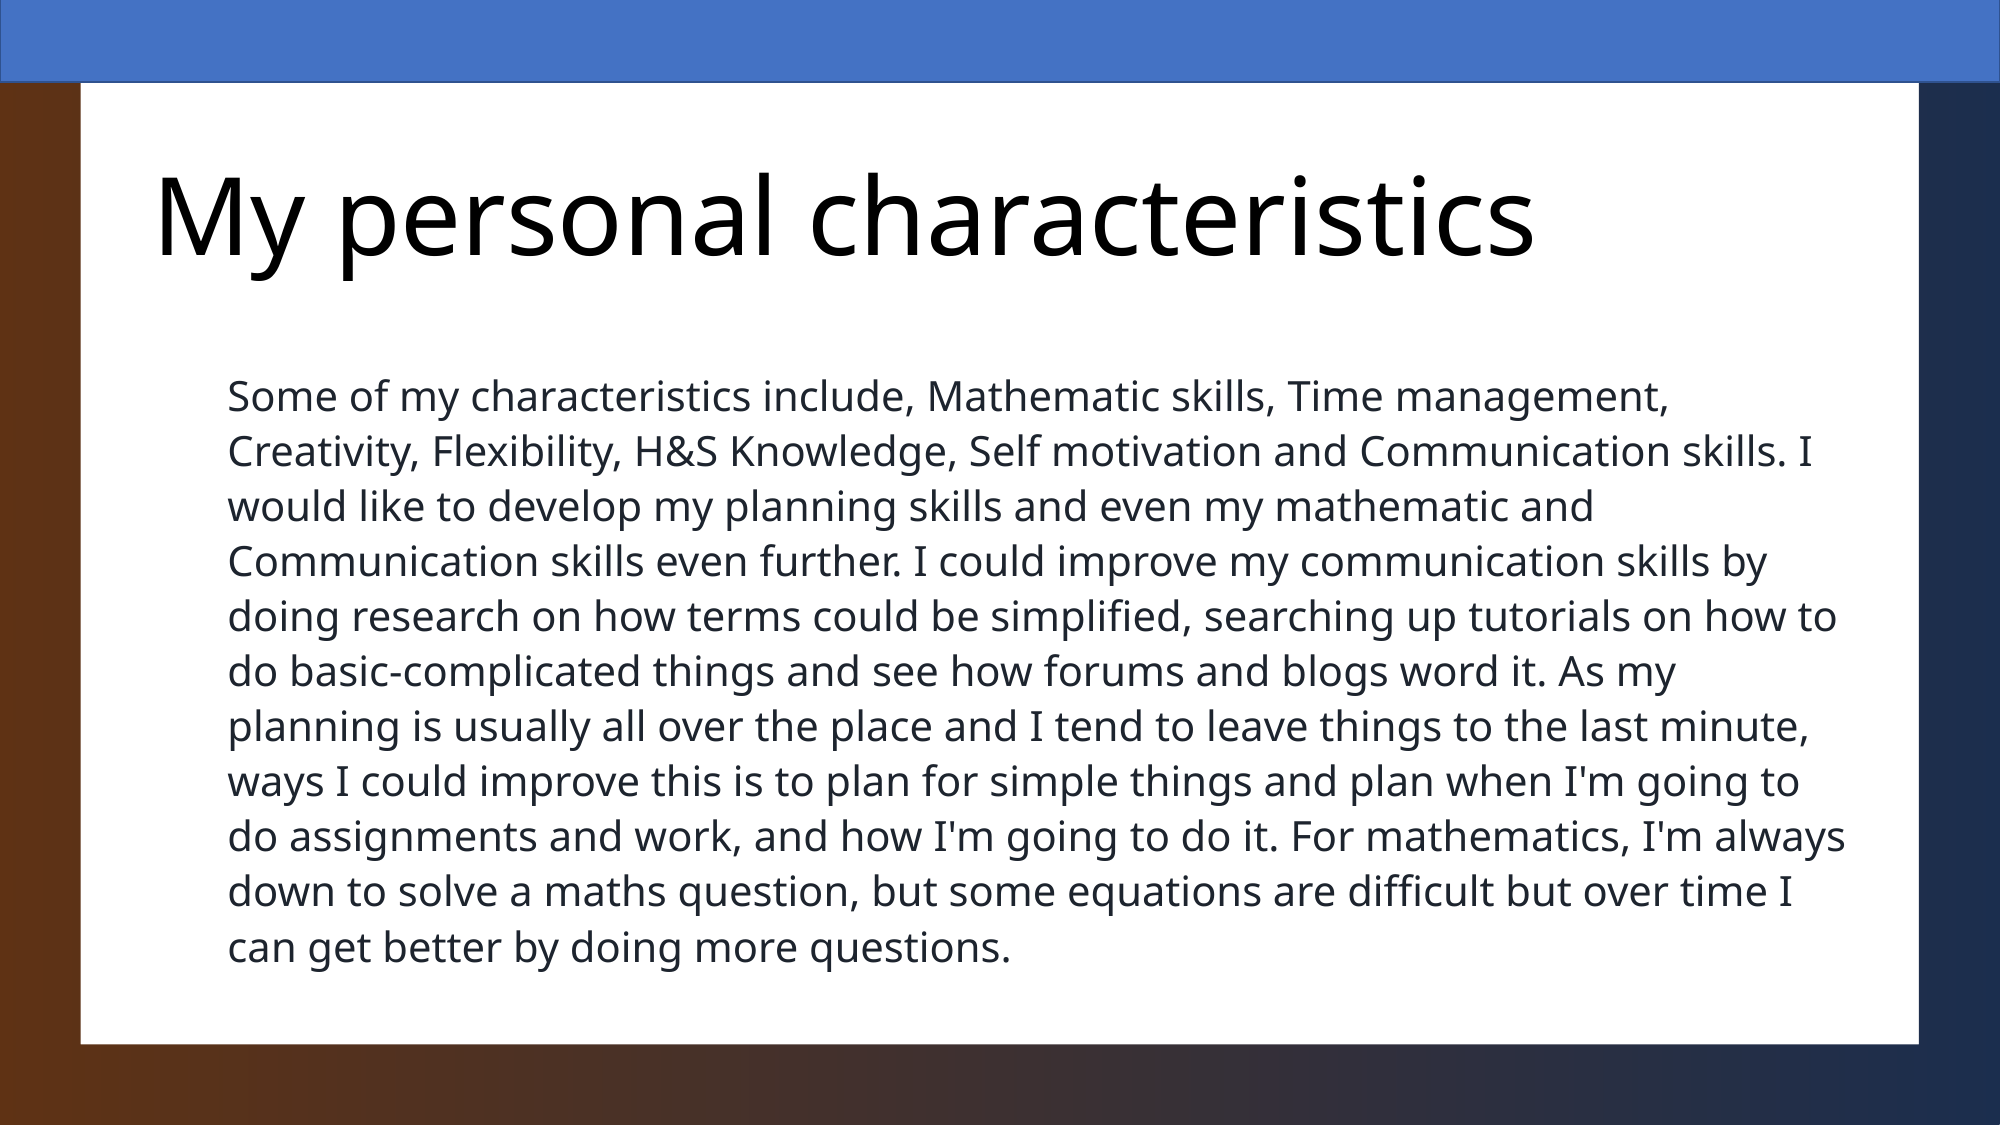

# My personal characteristics
Some of my characteristics include, Mathematic skills, Time management, Creativity, Flexibility, H&S Knowledge, Self motivation and Communication skills. I would like to develop my planning skills and even my mathematic and Communication skills even further. I could improve my communication skills by doing research on how terms could be simplified, searching up tutorials on how to do basic-complicated things and see how forums and blogs word it. As my planning is usually all over the place and I tend to leave things to the last minute, ways I could improve this is to plan for simple things and plan when I'm going to do assignments and work, and how I'm going to do it. For mathematics, I'm always down to solve a maths question, but some equations are difficult but over time I can get better by doing more questions.